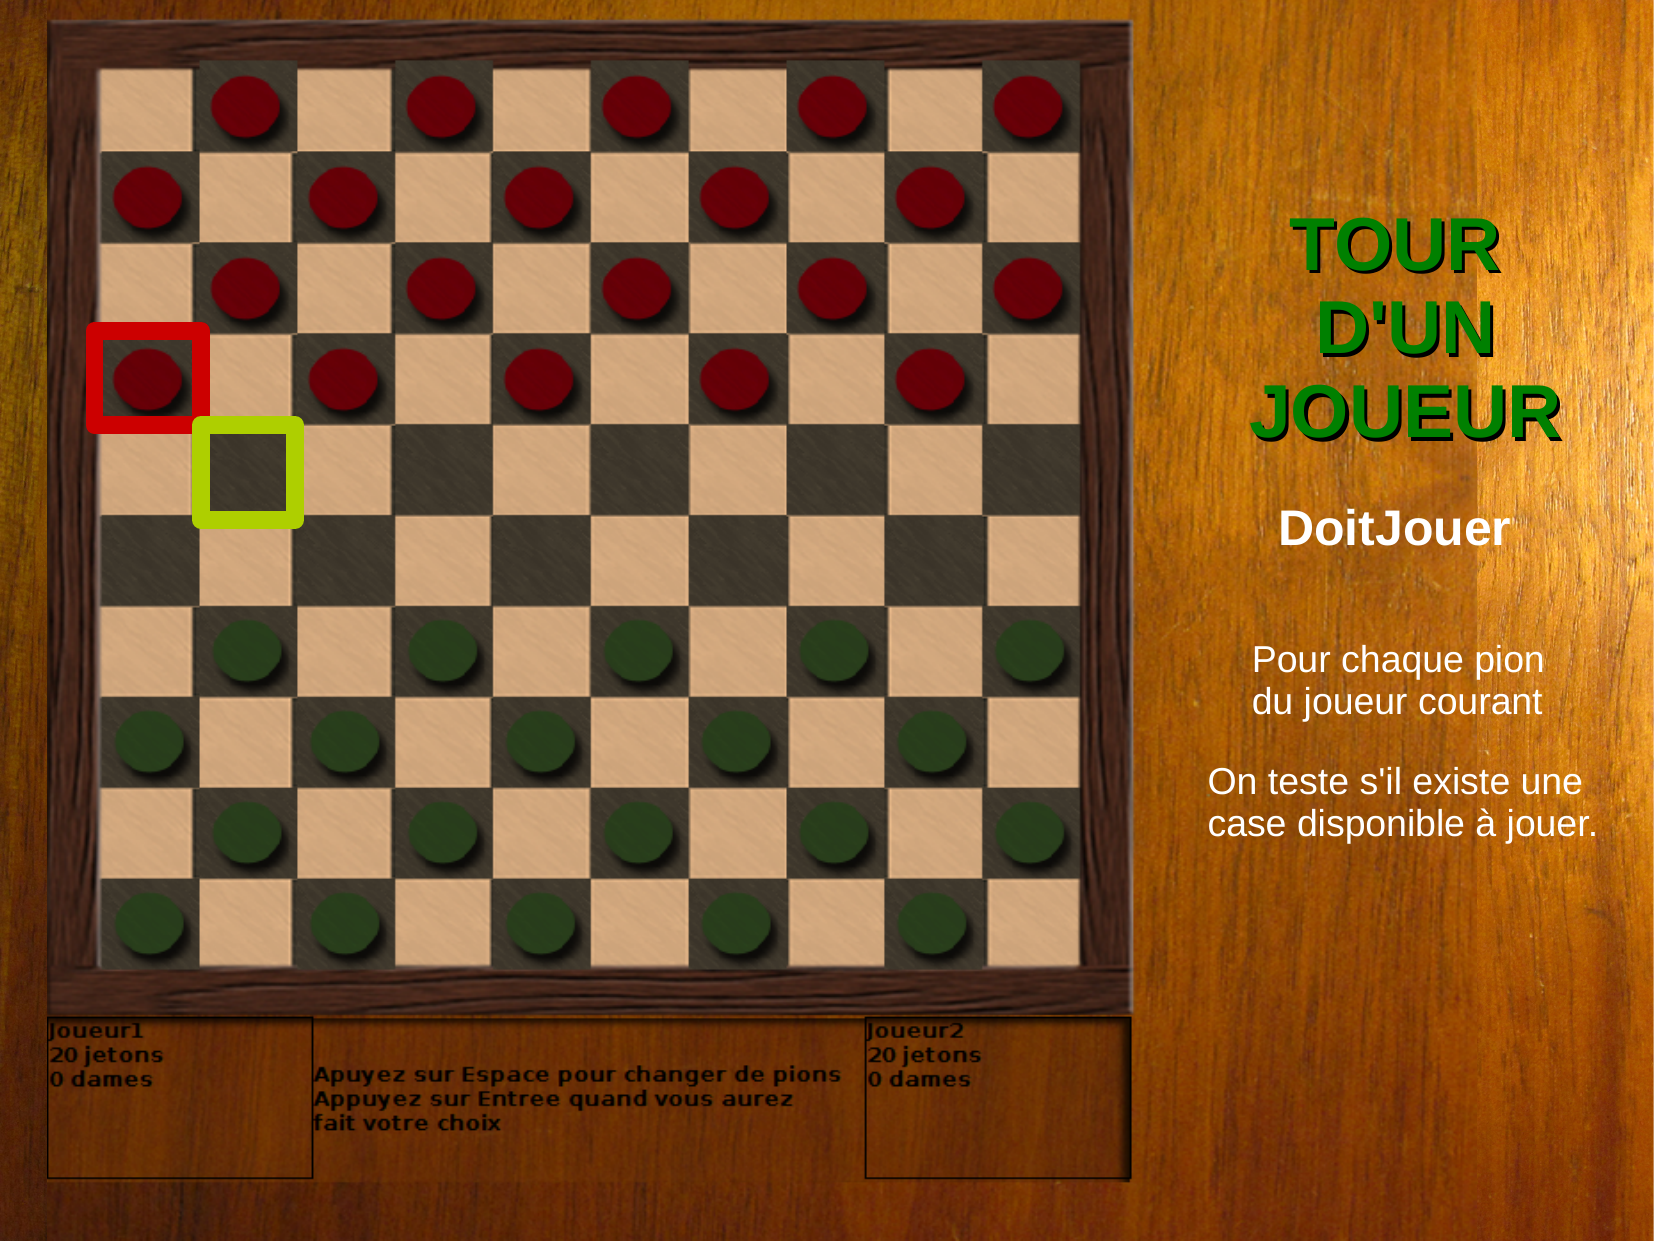

# TOUR D'UN JOUEUR
DoitJouer
Pour chaque pion du joueur courant
On teste s'il existe une
case disponible à jouer.